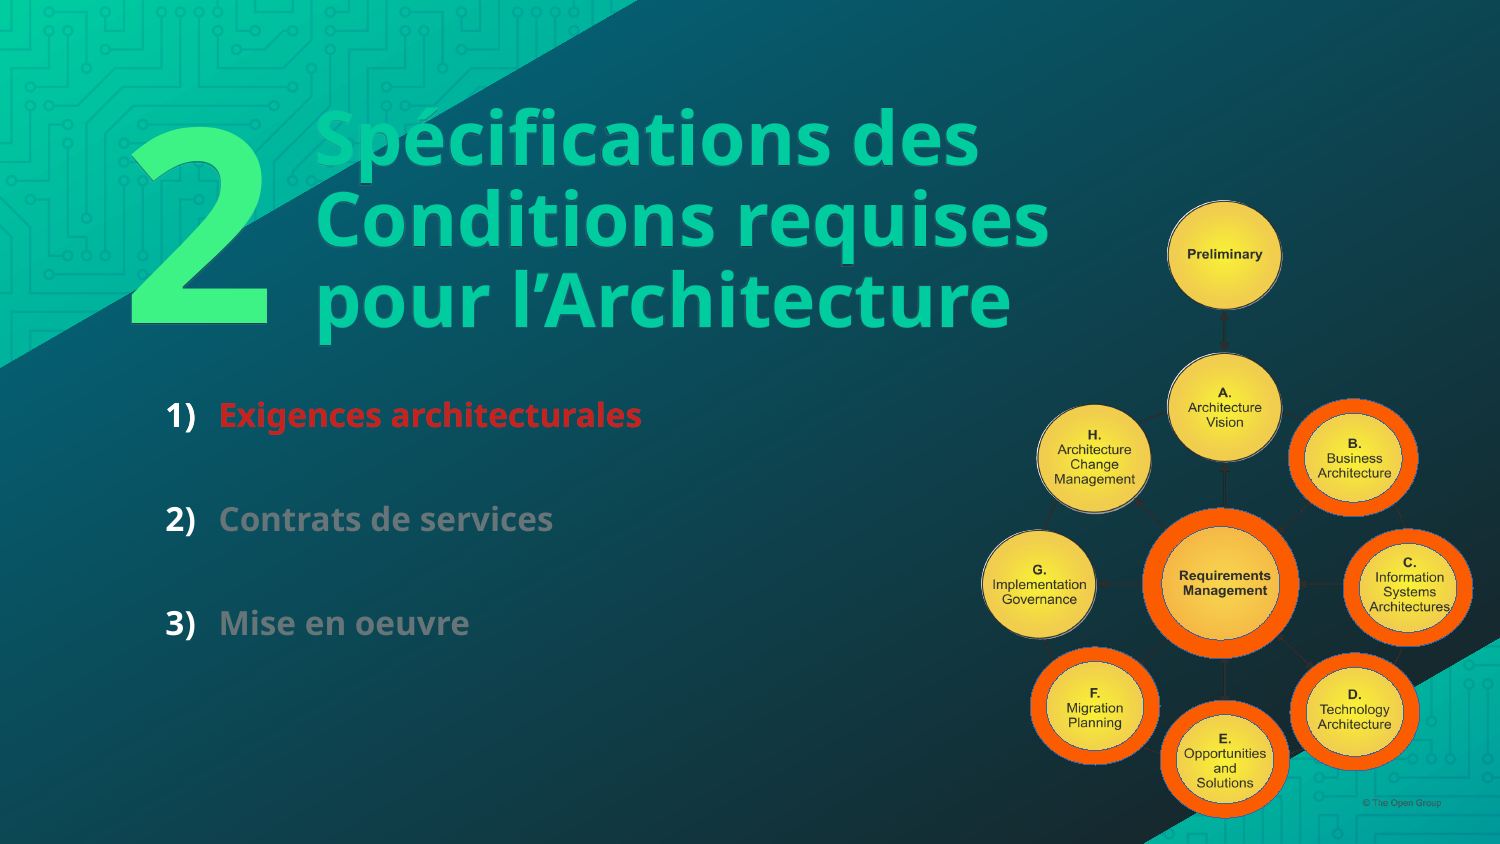

# Spécifications des Conditions requises pour l’Architecture
2
Exigences architecturales
Contrats de services
Mise en oeuvre
Exigences architecturales